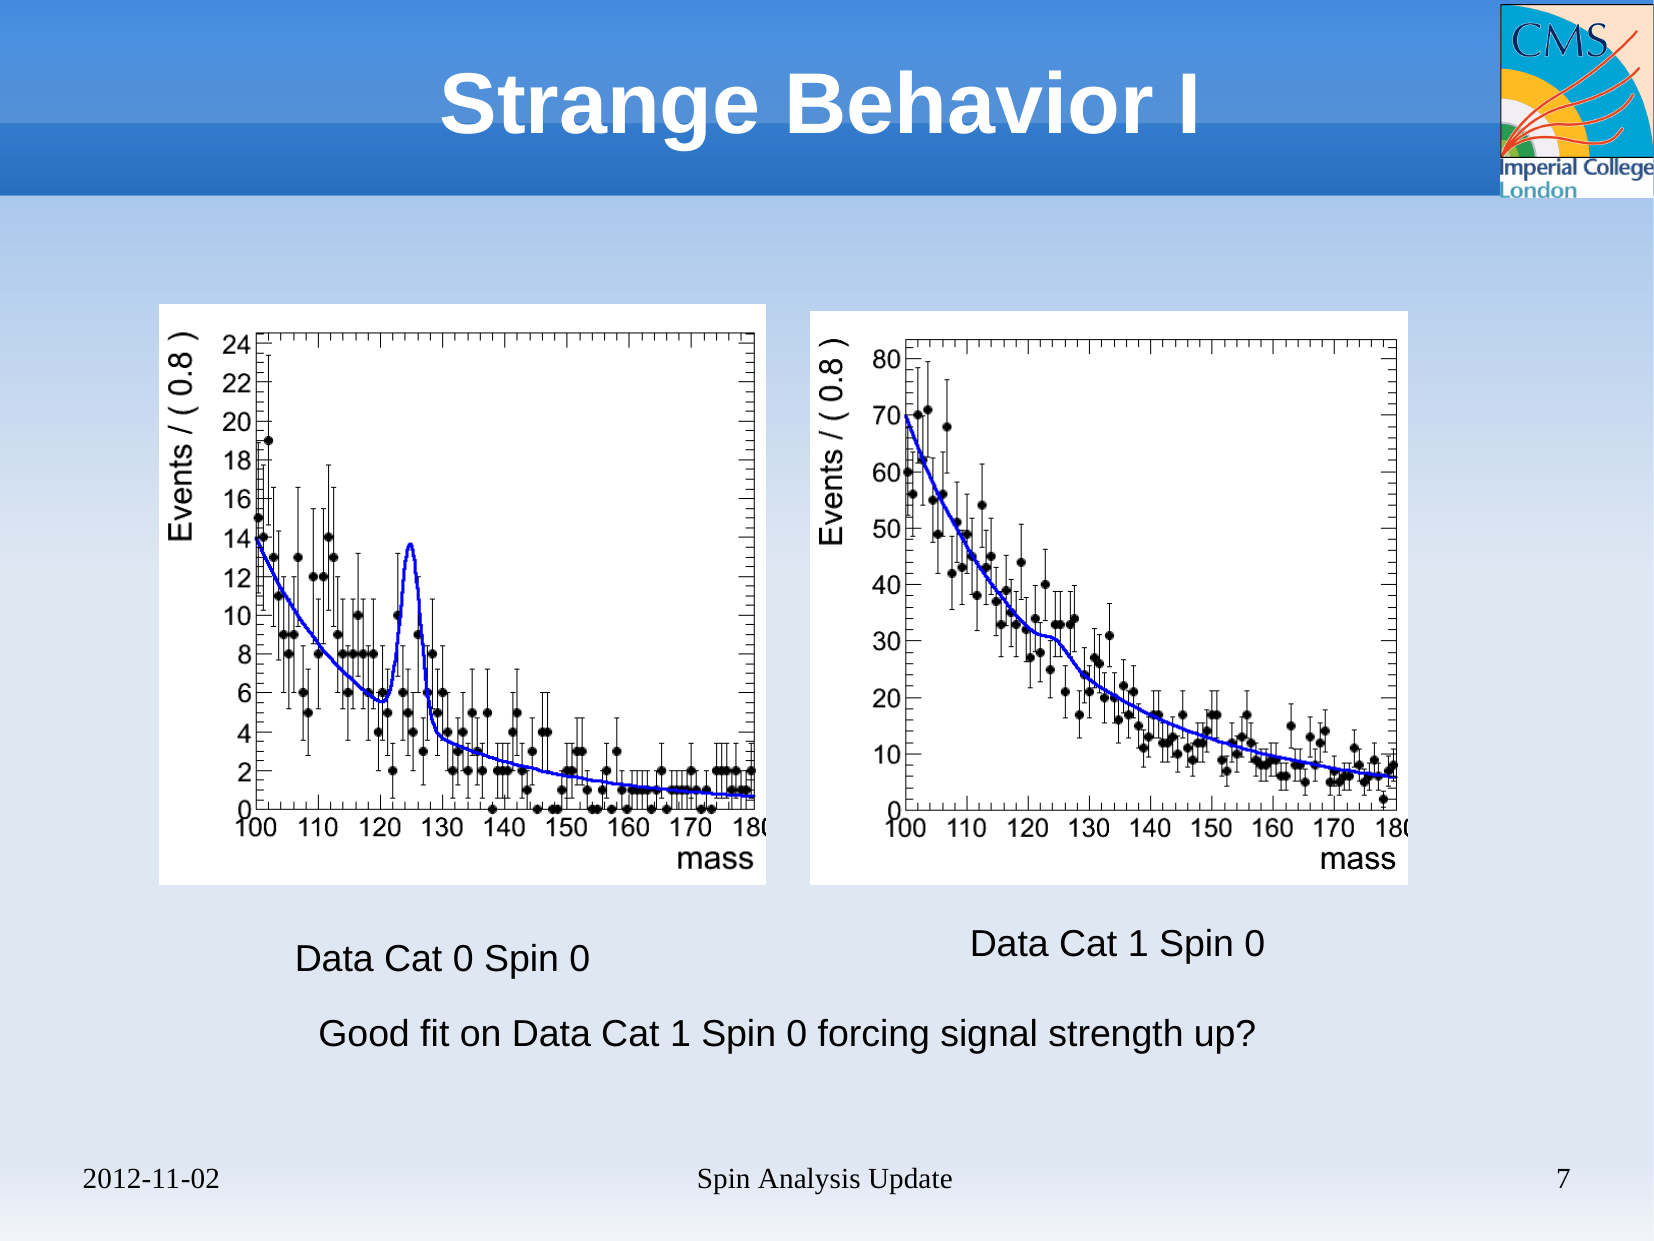

# Strange Behavior I
Data Cat 1 Spin 0
Data Cat 0 Spin 0
Good fit on Data Cat 1 Spin 0 forcing signal strength up?
2012-11-02
Spin Analysis Update
7